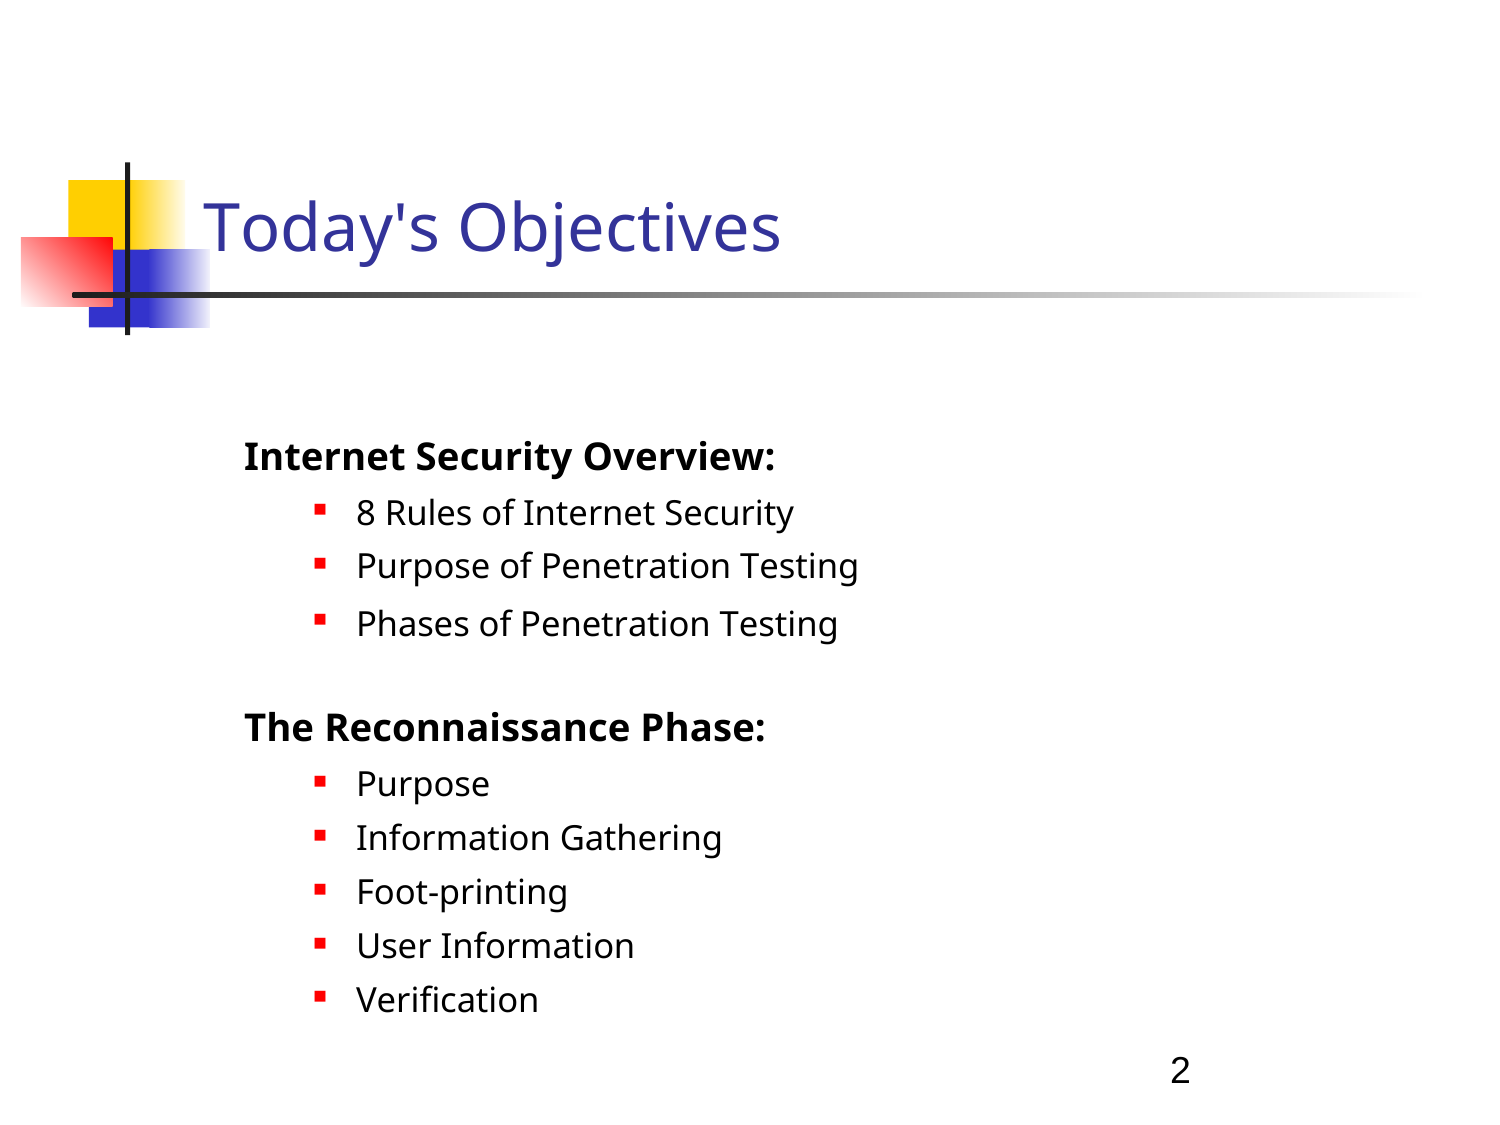

# Today's Objectives
Internet Security Overview:
8 Rules of Internet Security
Purpose of Penetration Testing
Phases of Penetration Testing
The Reconnaissance Phase:
Purpose
Information Gathering
Foot-printing
User Information
Verification
2